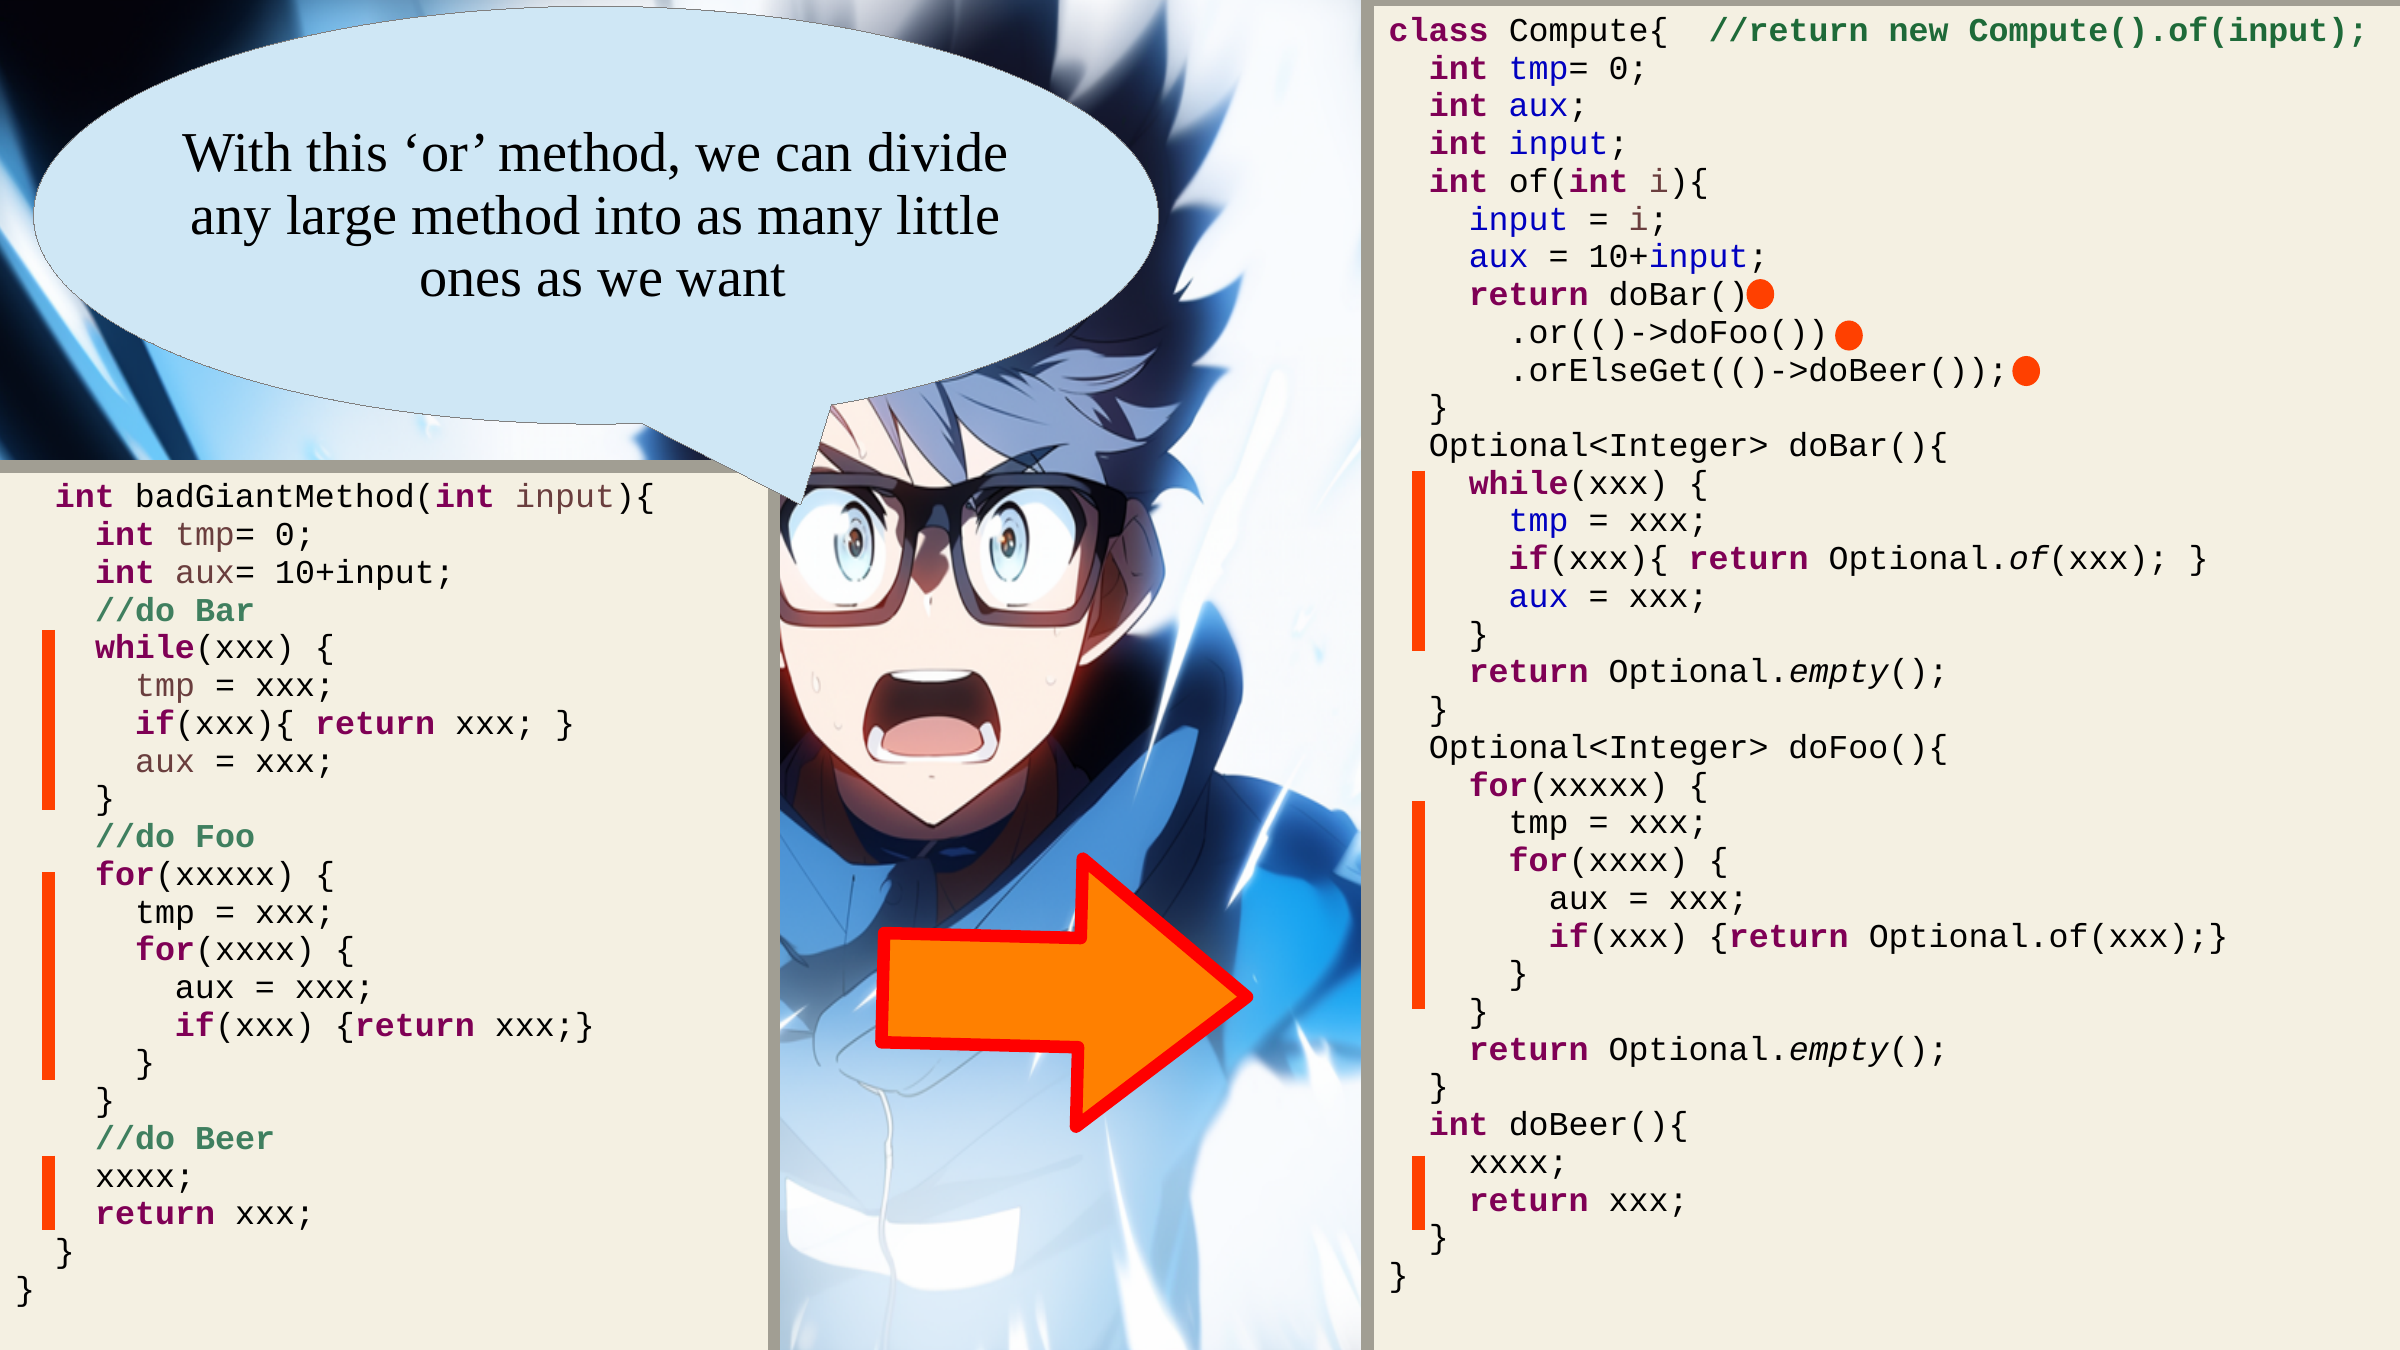

class Compute{ //return new Compute().of(input);
 int tmp= 0;
 int aux;
 int input;
 int of(int i){
 input = i;
 aux = 10+input;
 return doBar()
 .or(()->doFoo())
 .orElseGet(()->doBeer());
 }
 Optional<Integer> doBar(){
 while(xxx) {
 tmp = xxx;
 if(xxx){ return Optional.of(xxx); }
 aux = xxx;
 }
 return Optional.empty();
 }
 Optional<Integer> doFoo(){
 for(xxxxx) {
 tmp = xxx;
 for(xxxx) {
 aux = xxx;
 if(xxx) {return Optional.of(xxx);}
 }
 }
 return Optional.empty();
 }
 int doBeer(){
 xxxx;
 return xxx;
 }
}
With this ‘or’ method, we can divide
any large method into as many little
 ones as we want
 int badGiantMethod(int input){
 int tmp= 0;
 int aux= 10+input;
 //do Bar
 while(xxx) {
 tmp = xxx;
 if(xxx){ return xxx; }
 aux = xxx;
 }
 //do Foo
 for(xxxxx) {
 tmp = xxx;
 for(xxxx) {
 aux = xxx;
 if(xxx) {return xxx;}
 }
 }
 //do Beer
 xxxx;
 return xxx;
 }
}